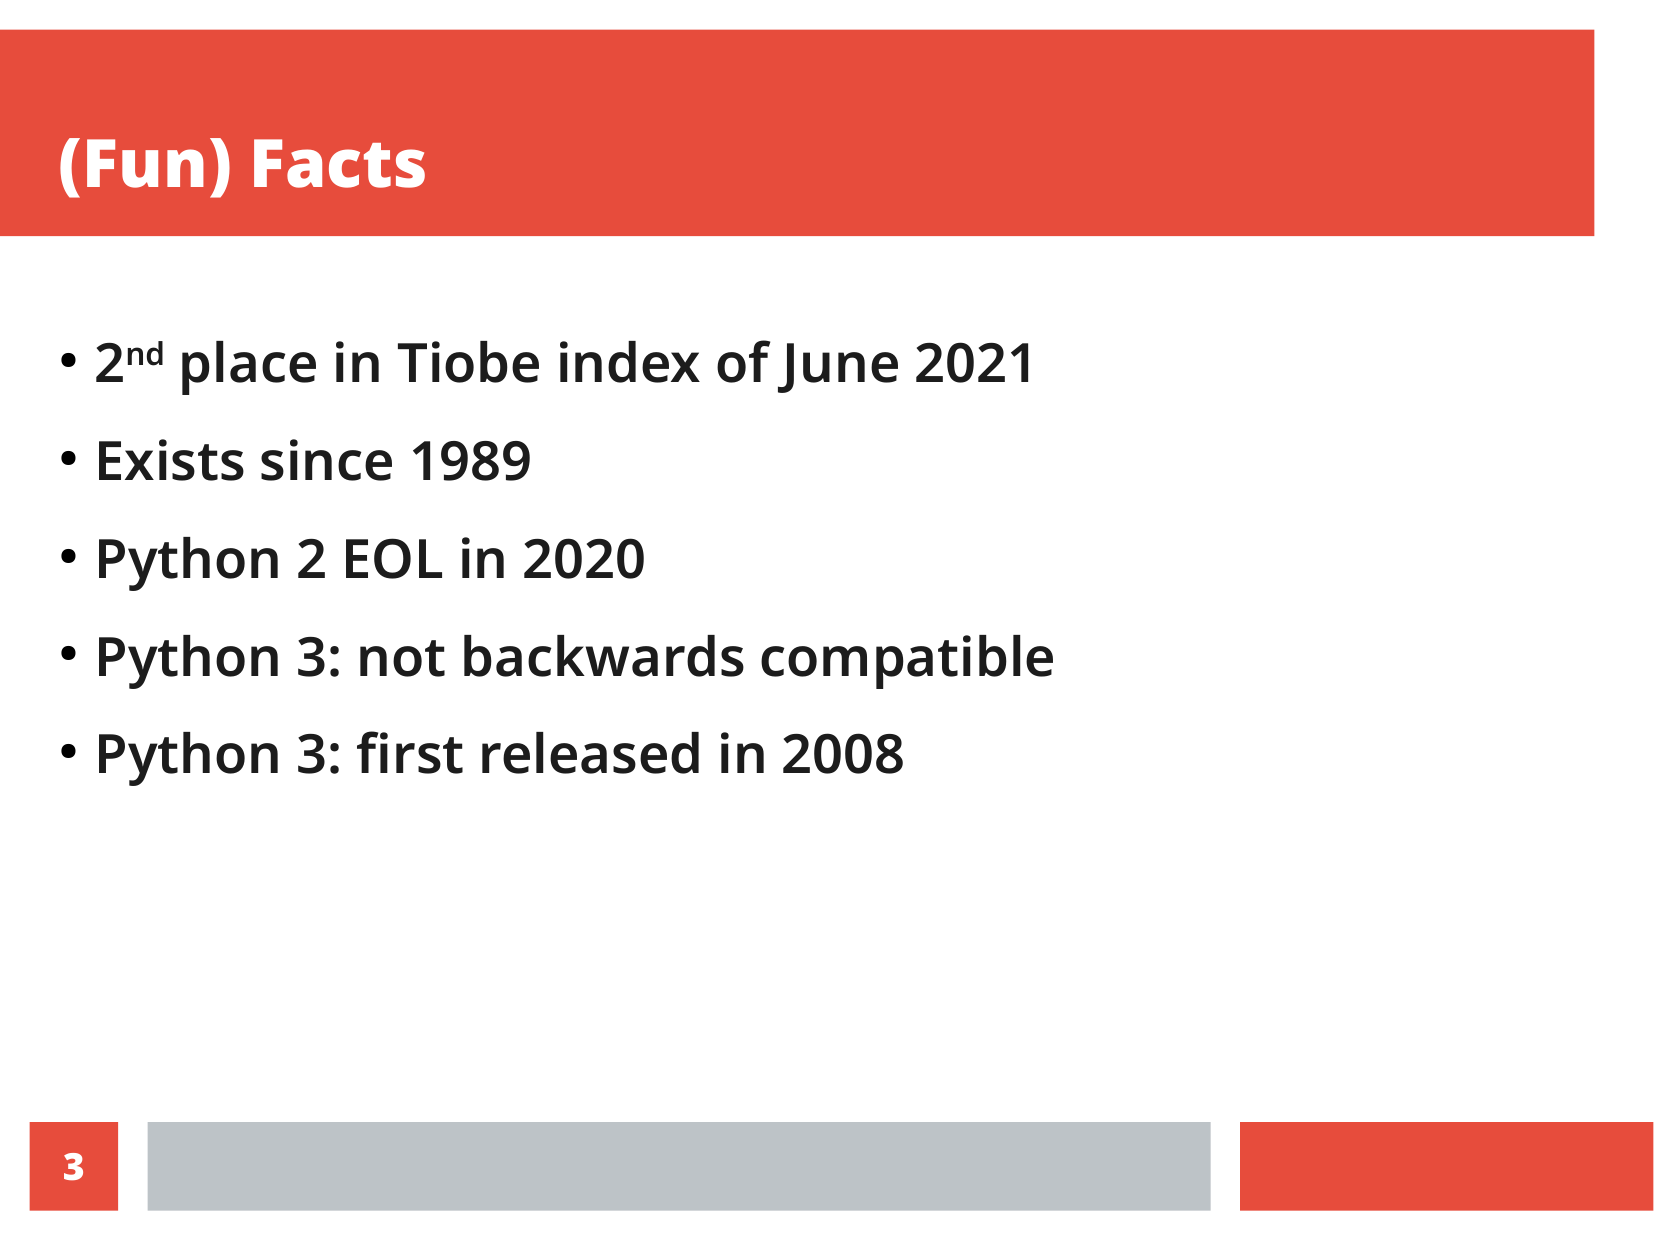

# (Fun) Facts
2nd place in Tiobe index of June 2021
Exists since 1989
Python 2 EOL in 2020
Python 3: not backwards compatible
Python 3: first released in 2008
3